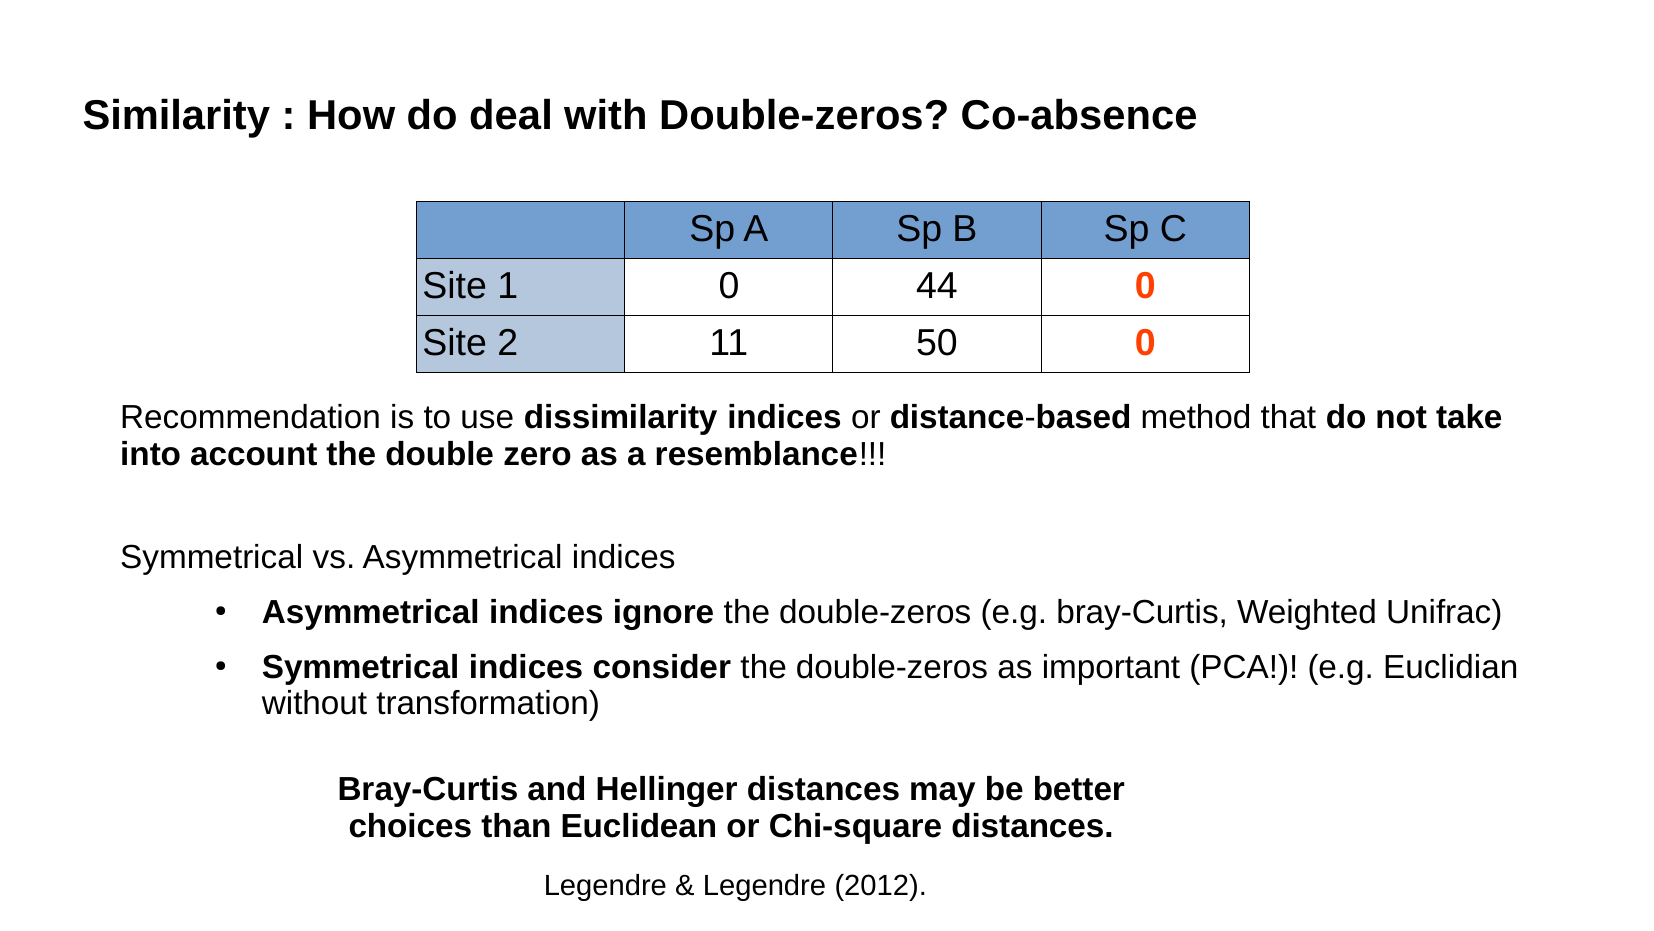

# Similarity : How do deal with Double-zeros? Co-absence
| | Sp A | Sp B | Sp C |
| --- | --- | --- | --- |
| Site 1 | 0 | 44 | 0 |
| Site 2 | 11 | 50 | 0 |
Recommendation is to use dissimilarity indices or distance-based method that do not take into account the double zero as a resemblance!!!
Symmetrical vs. Asymmetrical indices
Asymmetrical indices ignore the double-zeros (e.g. bray-Curtis, Weighted Unifrac)
Symmetrical indices consider the double-zeros as important (PCA!)! (e.g. Euclidian without transformation)
Bray-Curtis and Hellinger distances may be better choices than Euclidean or Chi-square distances.
 Legendre & Legendre (2012).